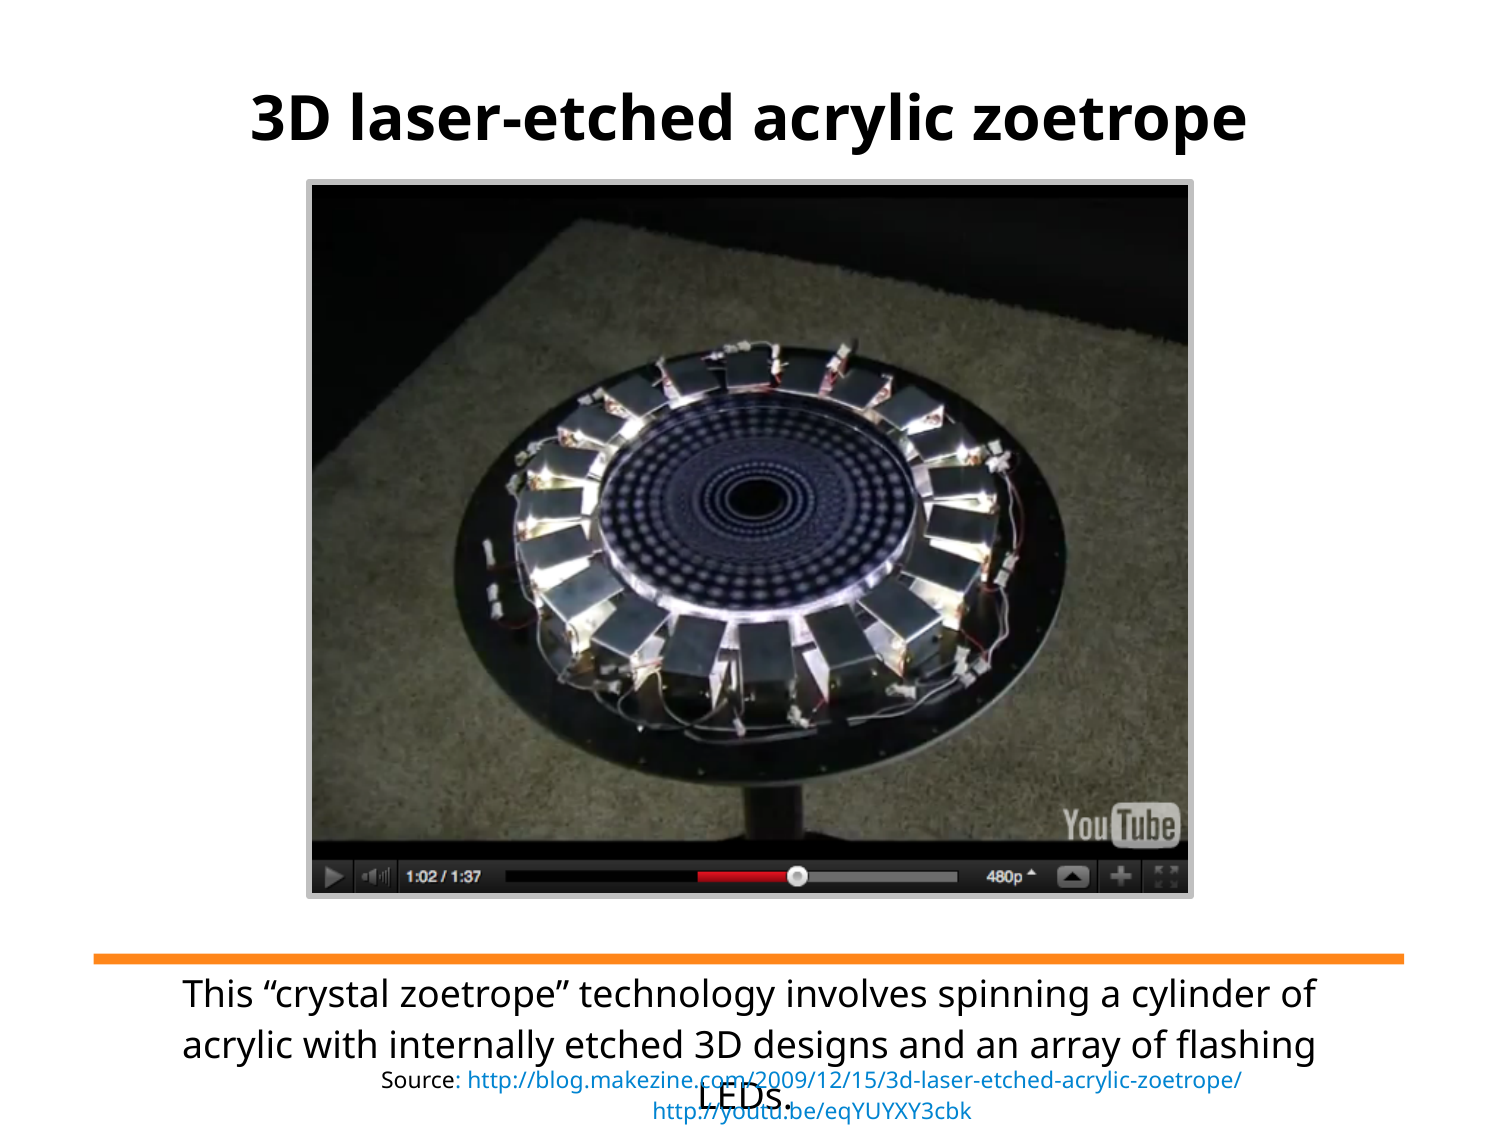

# 3D laser-etched acrylic zoetrope
This “crystal zoetrope” technology involves spinning a cylinder of acrylic with internally etched 3D designs and an array of flashing LEDs.
Source: http://blog.makezine.com/2009/12/15/3d-laser-etched-acrylic-zoetrope/
http://youtu.be/eqYUYXY3cbk